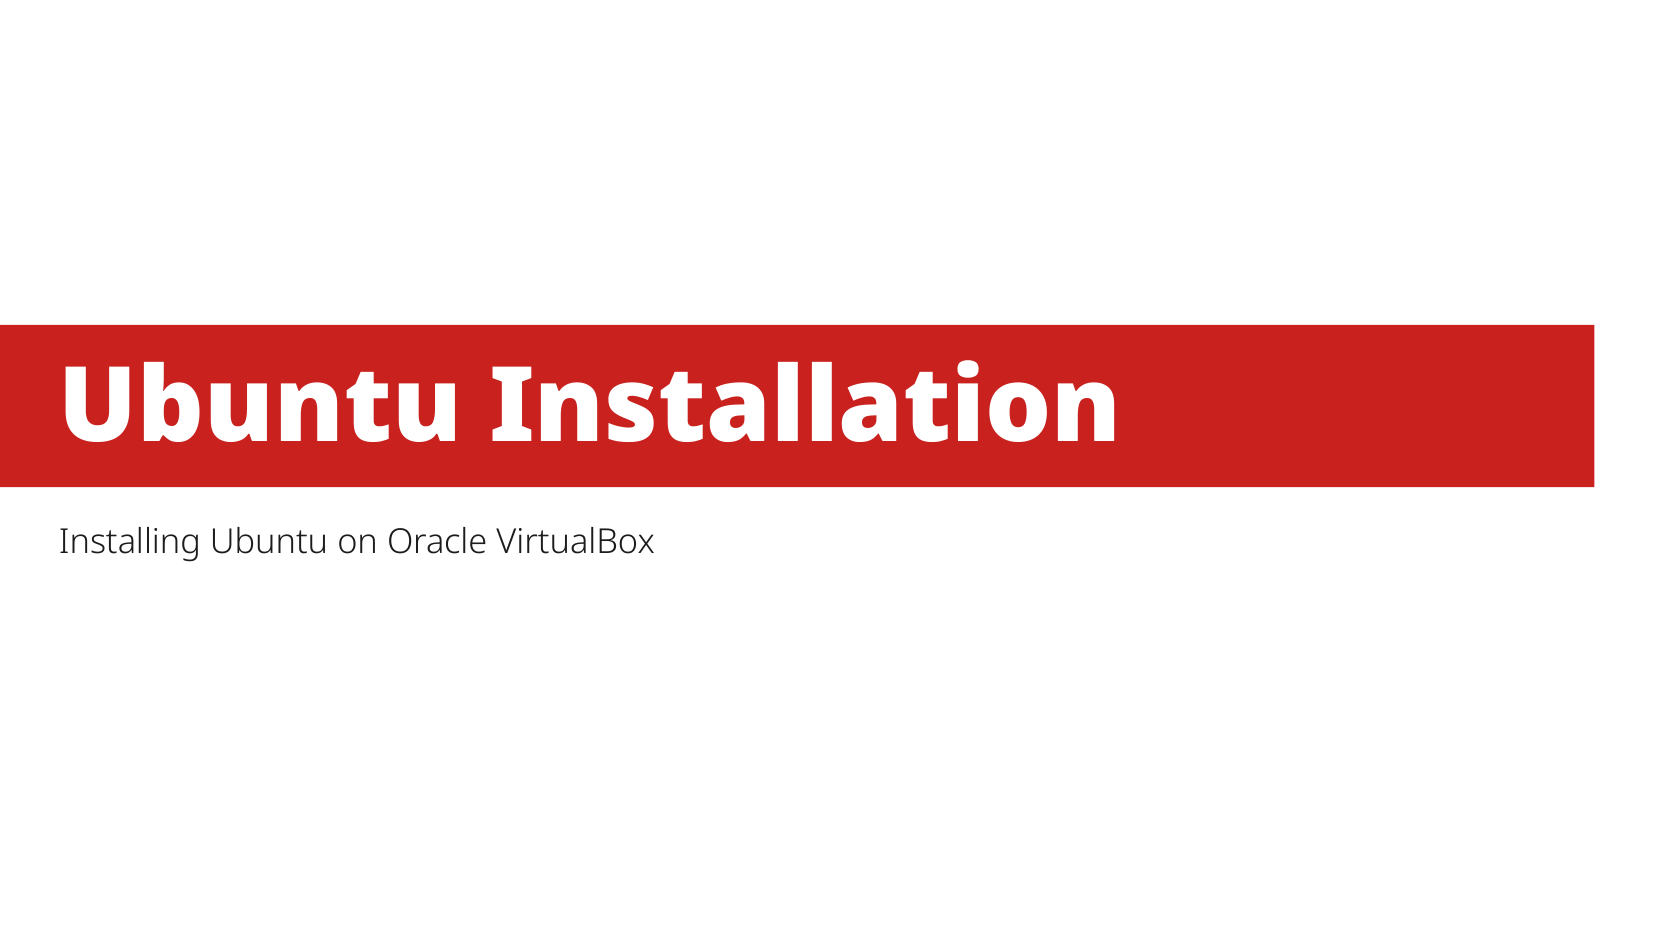

# Ubuntu Installation
Installing Ubuntu on Oracle VirtualBox